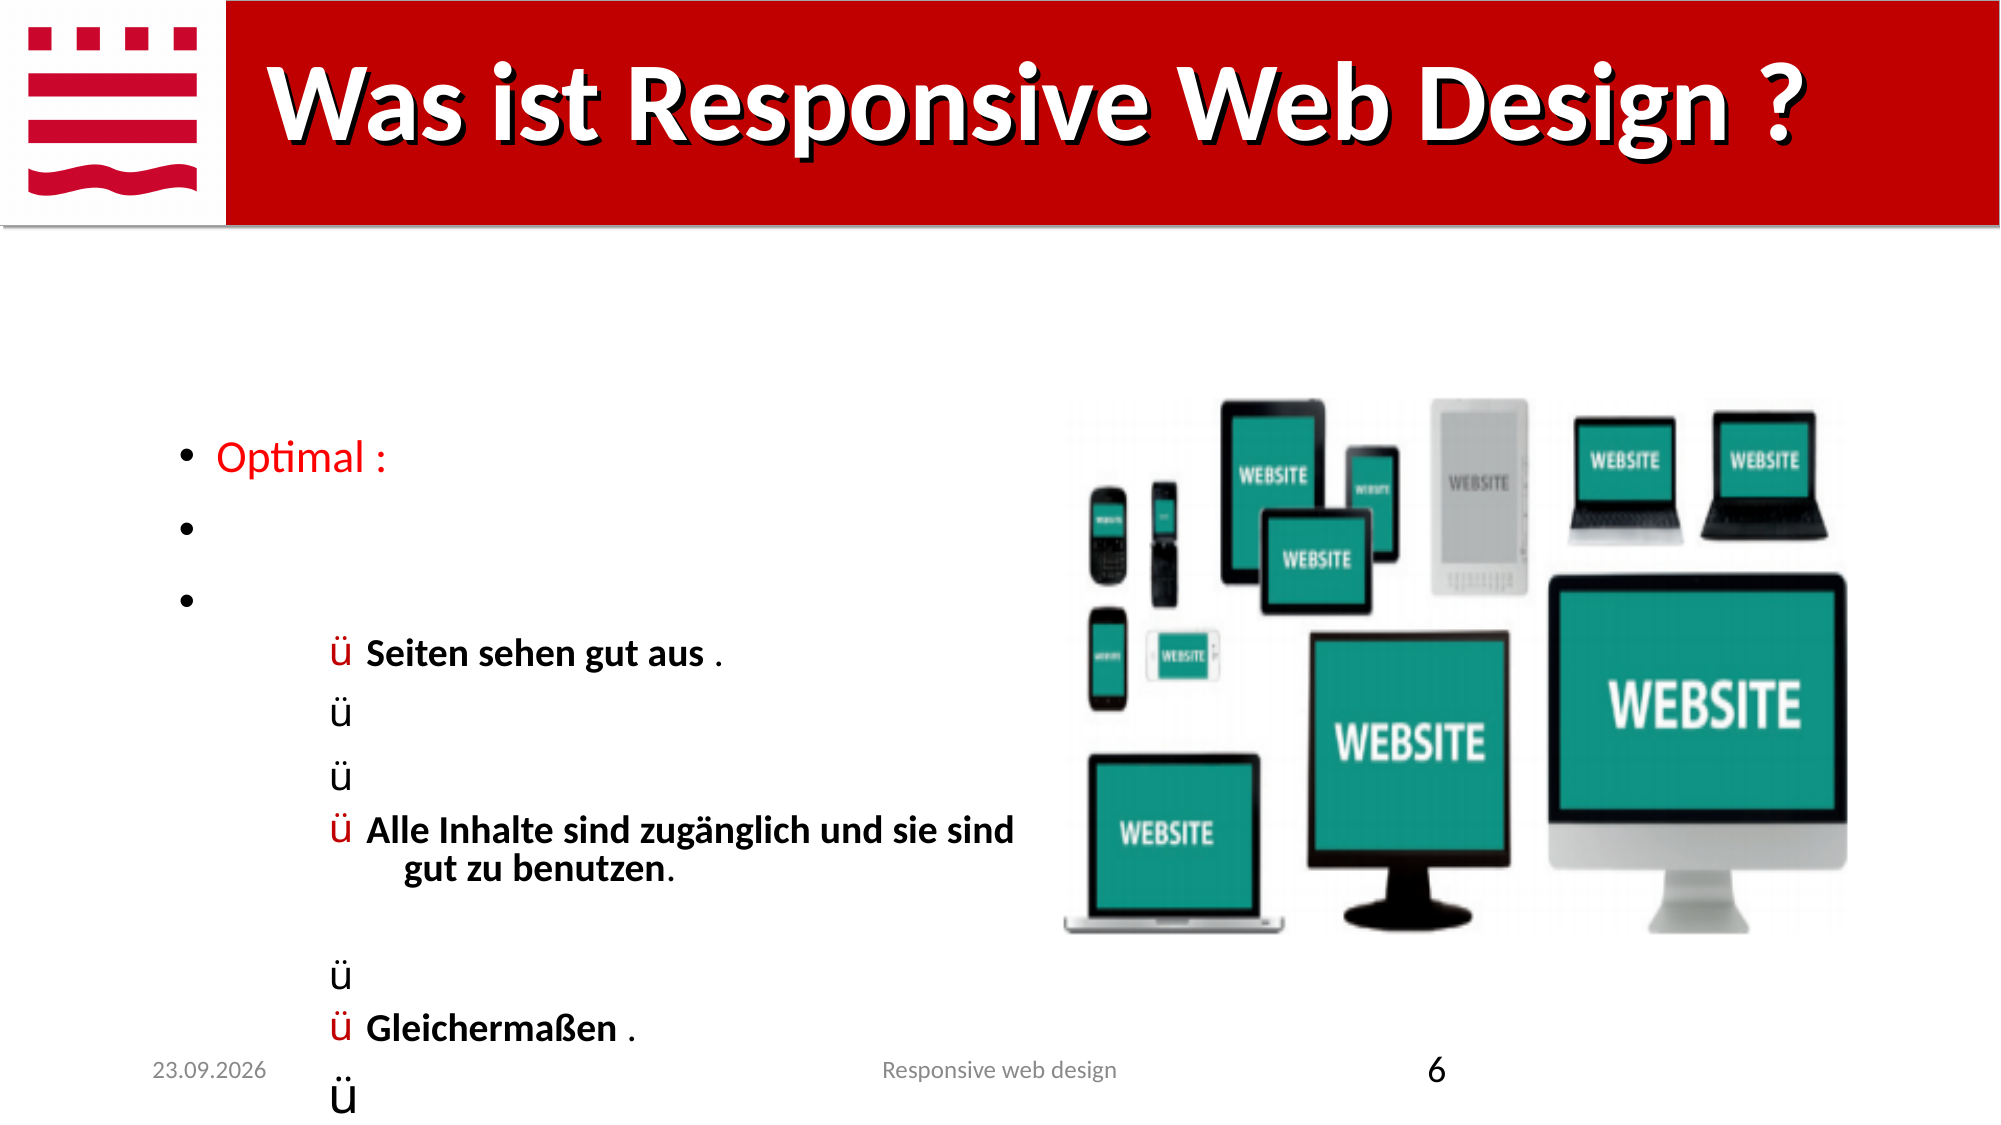

Was ist Responsive Web Design ?
# Optimal :
Seiten sehen gut aus .
Alle Inhalte sind zugänglich und sie sind
gut zu benutzen.
Gleichermaßen .
Responsive web design
6